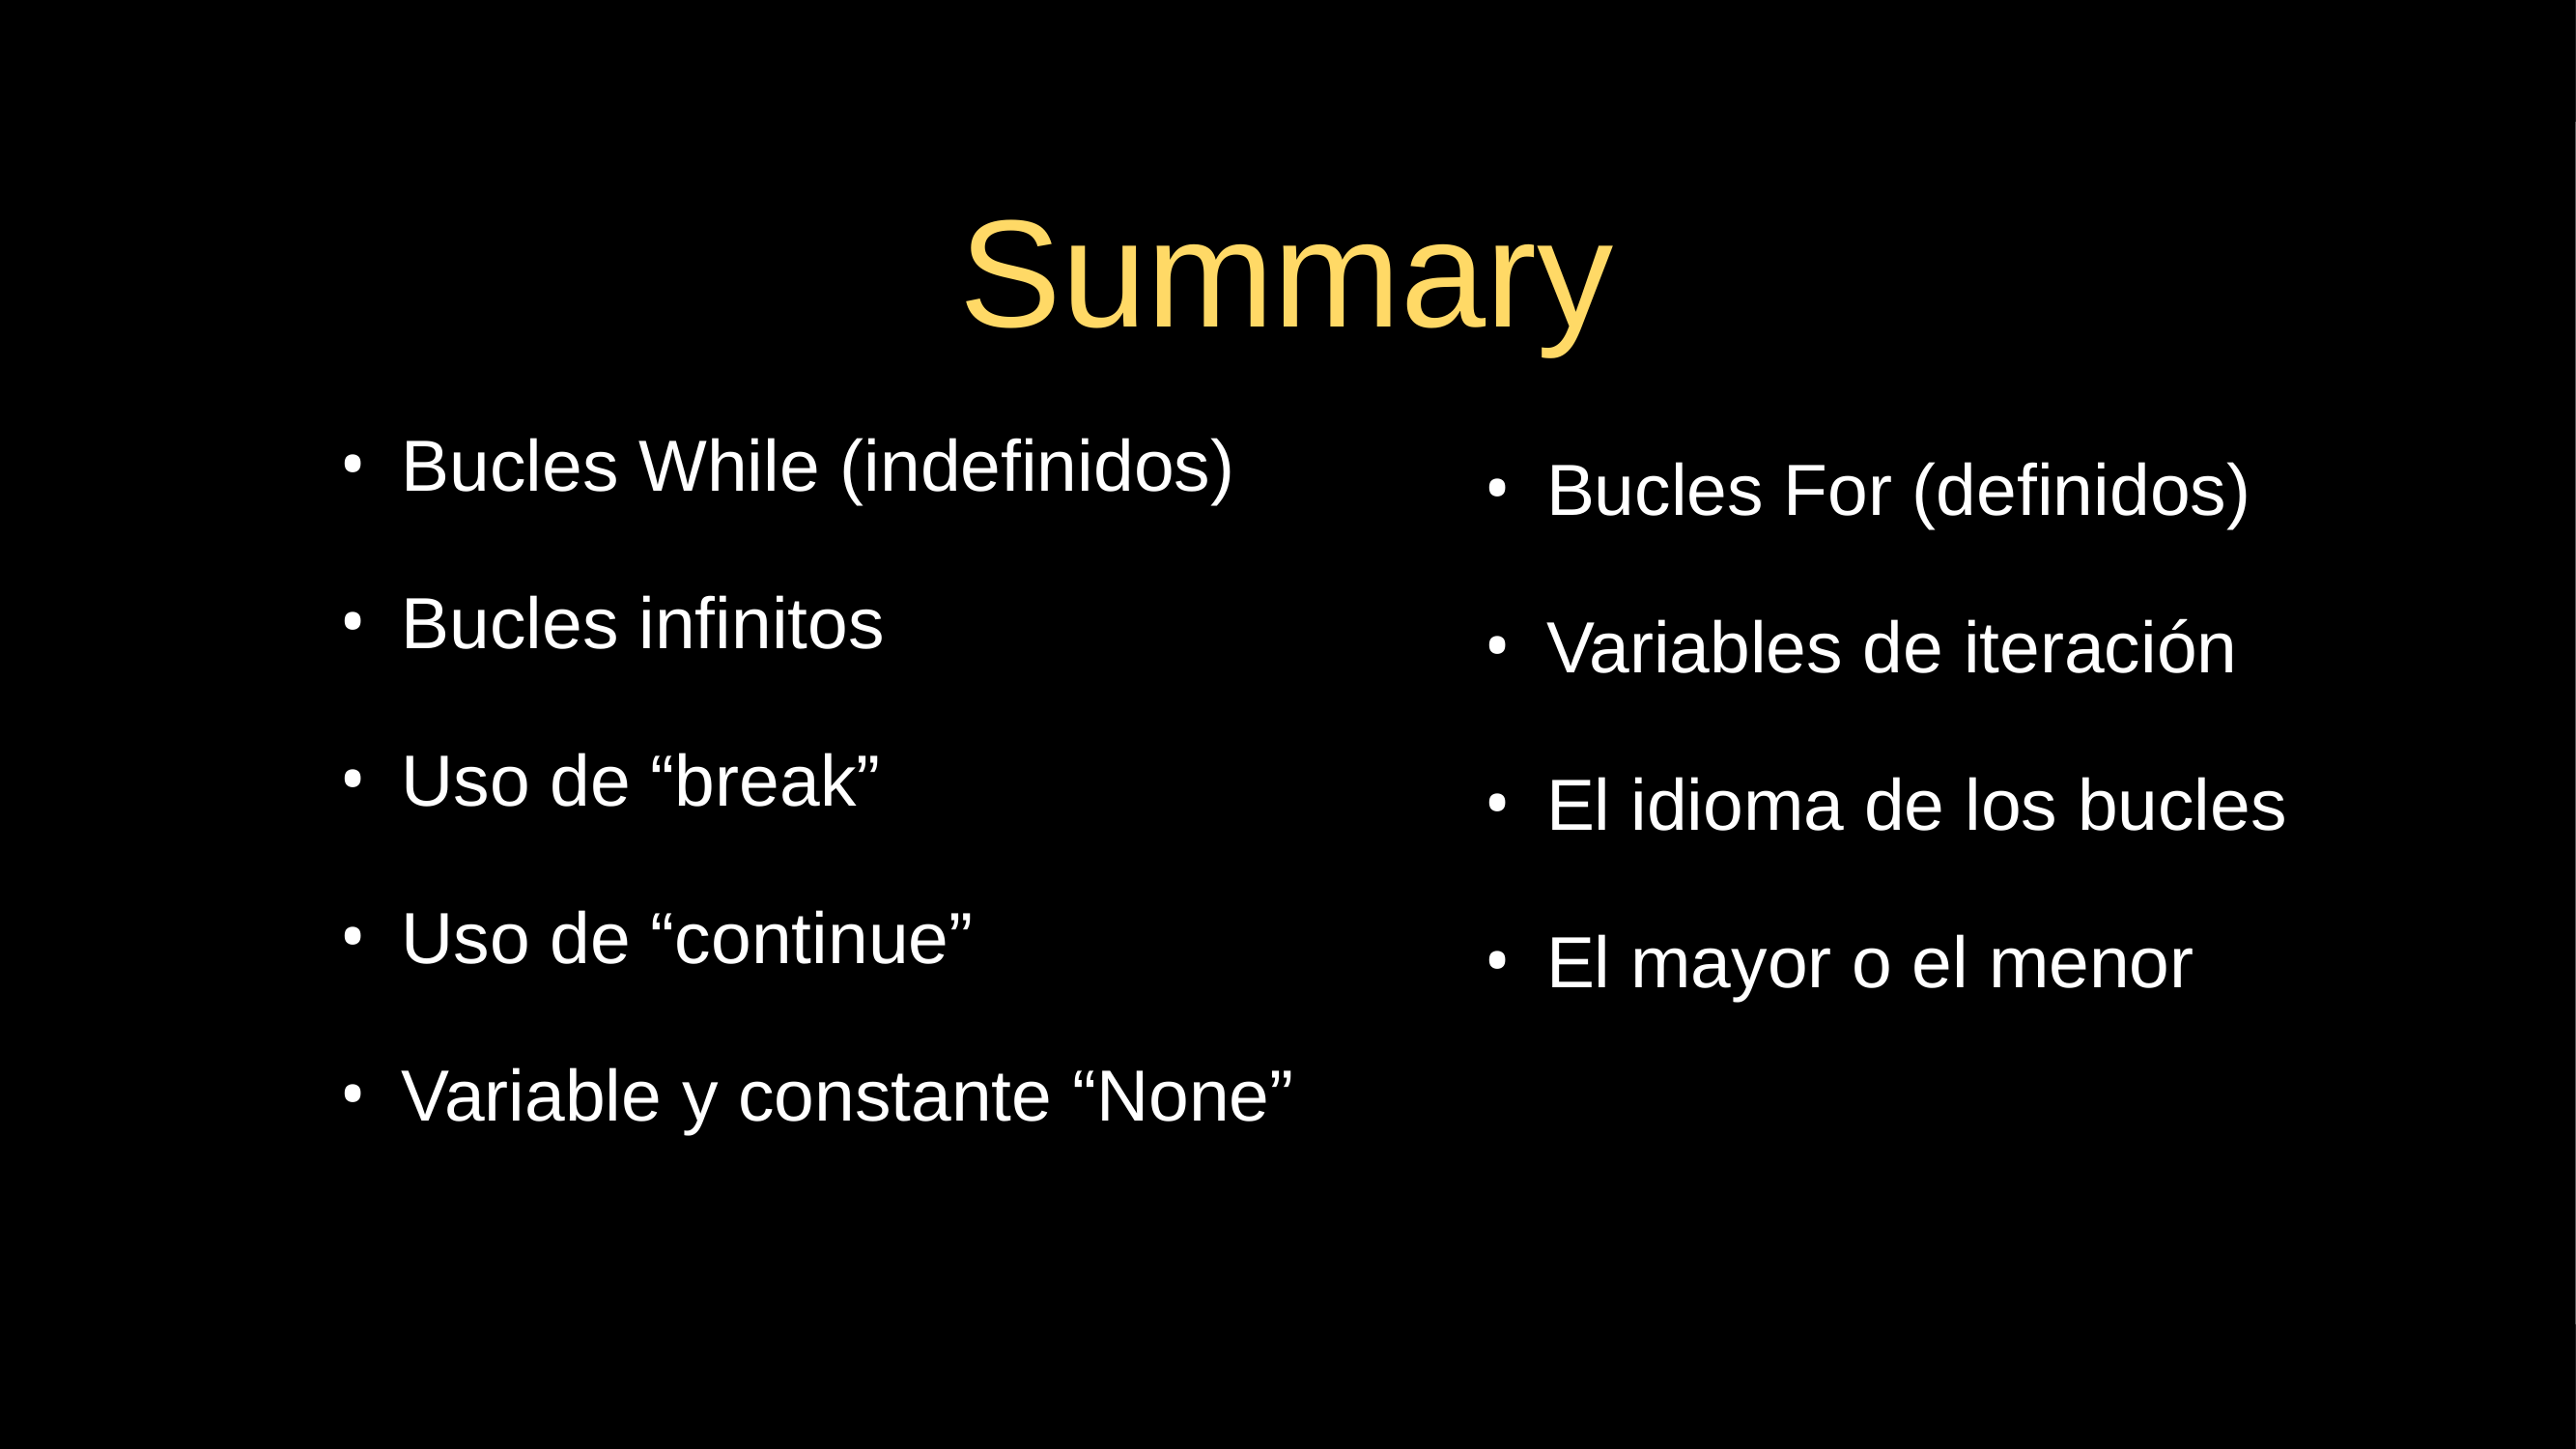

# Summary
Bucles While (indefinidos)
Bucles infinitos
Uso de “break”
Uso de “continue”
Variable y constante “None”
Bucles For (definidos)
Variables de iteración
El idioma de los bucles
El mayor o el menor